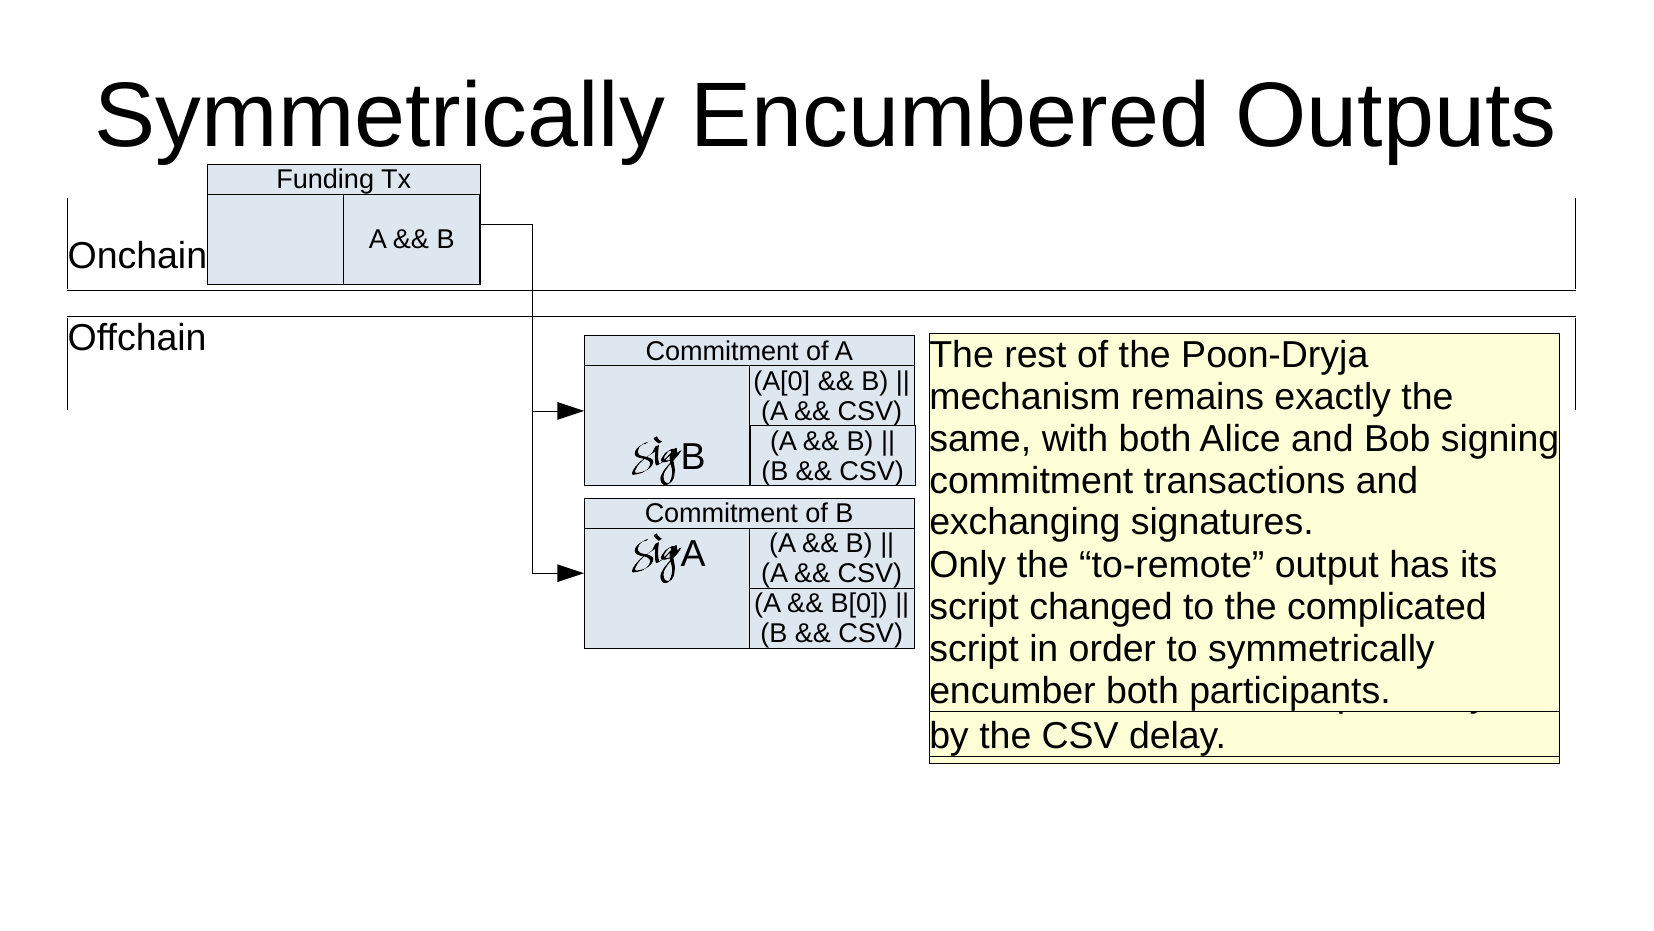

# Symmetrically Encumbered Outputs
Funding Tx
A && B
Onchain
Offchain
Now let us consider “symmetric encumbrance”, which was discussed during a Lightning developer summit in 2018.
This happens to be a stepping stone towards Fast Forwards.
The rest of the Poon-Dryja mechanism remains exactly the same, with both Alice and Bob signing commitment transactions and exchanging signatures.
Only the “to-remote” output has its script changed to the complicated script in order to symmetrically encumber both participants.
Let us focus first on the “commitment owned by Alice”.
Note how the “output owned by Alice” is encumbered with a complicated script, but the “output owned by Bob” is a simple singlesig.
This is an issue because of the error Lightning BOLT protocol message.
According to the BOLT spec, if a node receives an error message, it should sign its latest commitment and drop it onchain.
The error message implies that there is a protocol incompatibility and it is unsafe to continue the channel.
Suppose Bob is feeling particularly mean today.
Bob sends an error message to Alice for no good reason.
By protocol, Alice has to sign and drop the “commitment owned by Alice”.
Alice then drops its commitment tx.
Alice now has to wait out the CSV delay, because of the complicated script on the “output owned by Alice”.
However, Bob does not need to wait --- the “output owned by Bob” on this transaction is a simple “B”.
Bob thus gets access to its funds immediately, but Alice does not.
To protect against this theoretical attack, it was proposed to symmetrically encumber both outputs.
Both outputs would now have complicated scripts.
Thus, even if Bob sent an error message for just to be mean at Alice, it would also have its output delayed by the CSV delay.
Commitment of A
(A[0] && B) ||
(A && CSV)
B
(A && B) ||
(B && CSV)
(A && B) ||
(A && CSV)
B
A
Commitment of B
A
(A && B[0]) || (B && CSV)